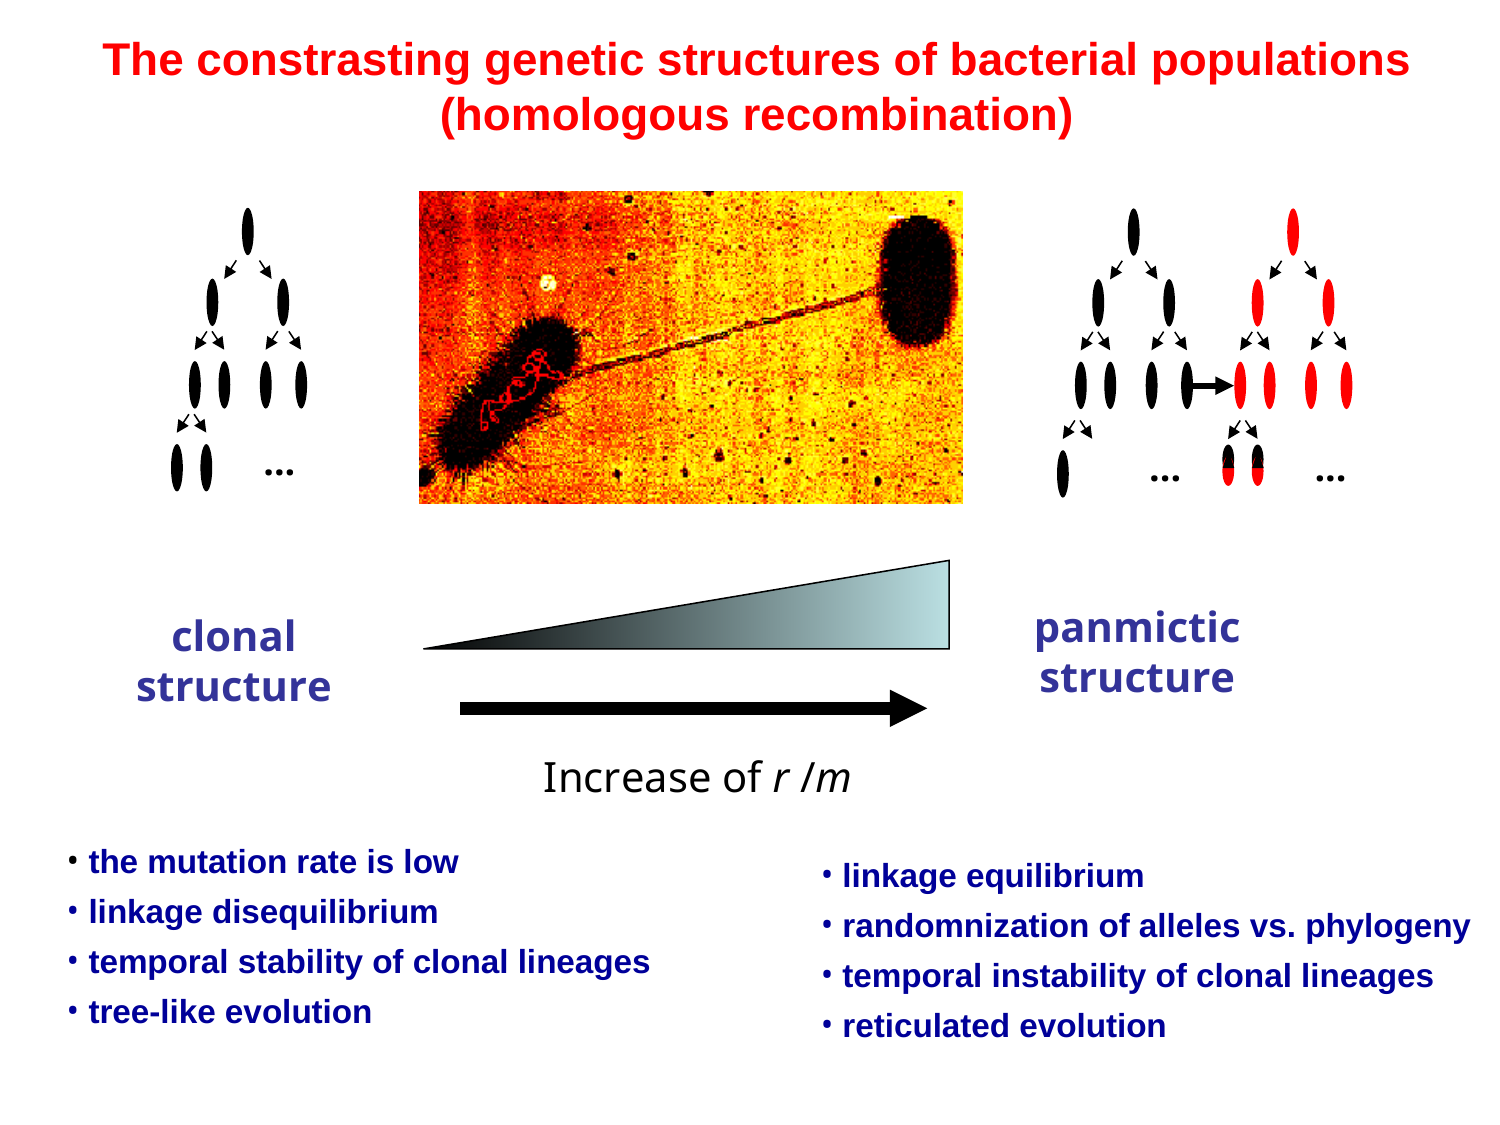

The constrasting genetic structures of bacterial populations
(homologous recombination)
...
...
...
panmictic
structure
Increase of r /m
clonal
structure
 the mutation rate is low
 linkage disequilibrium
 temporal stability of clonal lineages
 tree-like evolution
 linkage equilibrium
 randomnization of alleles vs. phylogeny
 temporal instability of clonal lineages
 reticulated evolution